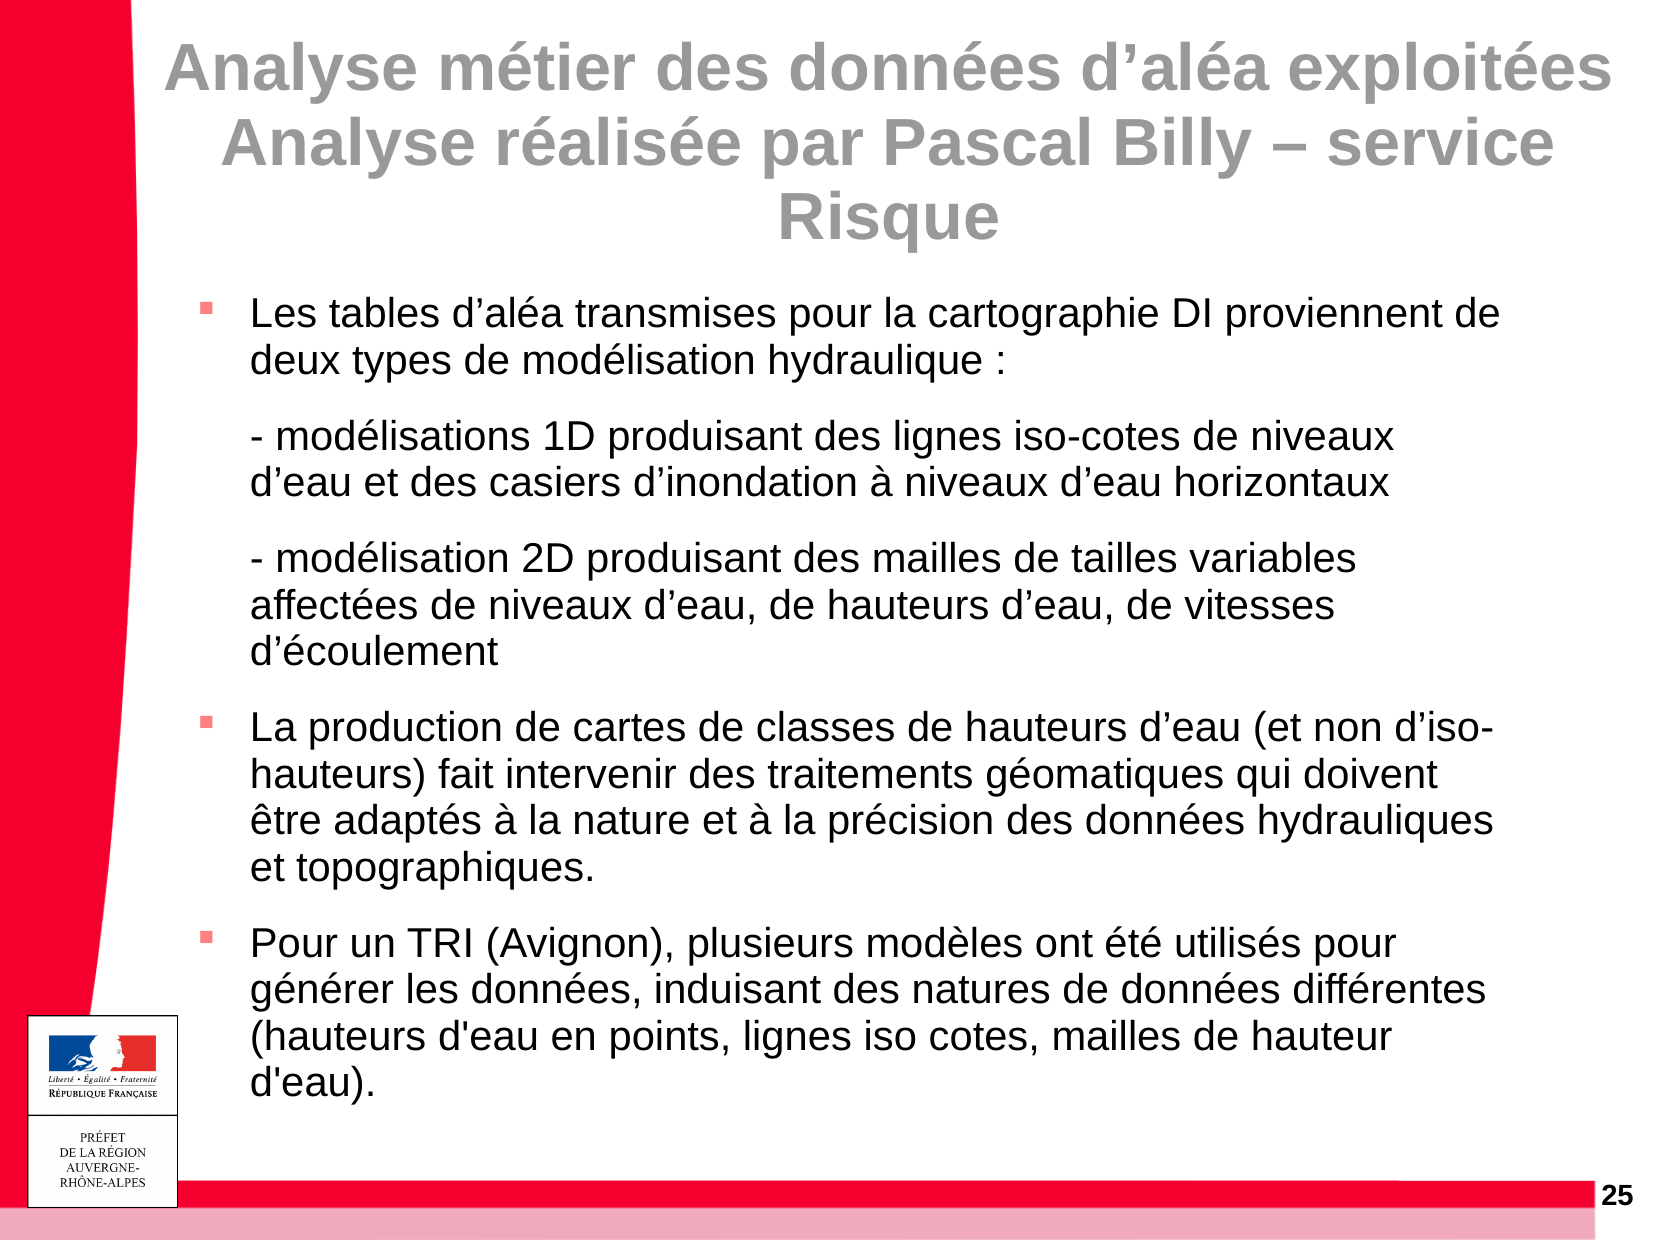

# Analyse métier des données d’aléa exploitées Analyse réalisée par Pascal Billy – service Risque
Les tables d’aléa transmises pour la cartographie DI proviennent de deux types de modélisation hydraulique :
- modélisations 1D produisant des lignes iso-cotes de niveaux d’eau et des casiers d’inondation à niveaux d’eau horizontaux
- modélisation 2D produisant des mailles de tailles variables affectées de niveaux d’eau, de hauteurs d’eau, de vitesses d’écoulement
La production de cartes de classes de hauteurs d’eau (et non d’iso-hauteurs) fait intervenir des traitements géomatiques qui doivent être adaptés à la nature et à la précision des données hydrauliques et topographiques.
Pour un TRI (Avignon), plusieurs modèles ont été utilisés pour générer les données, induisant des natures de données différentes (hauteurs d'eau en points, lignes iso cotes, mailles de hauteur d'eau).
25